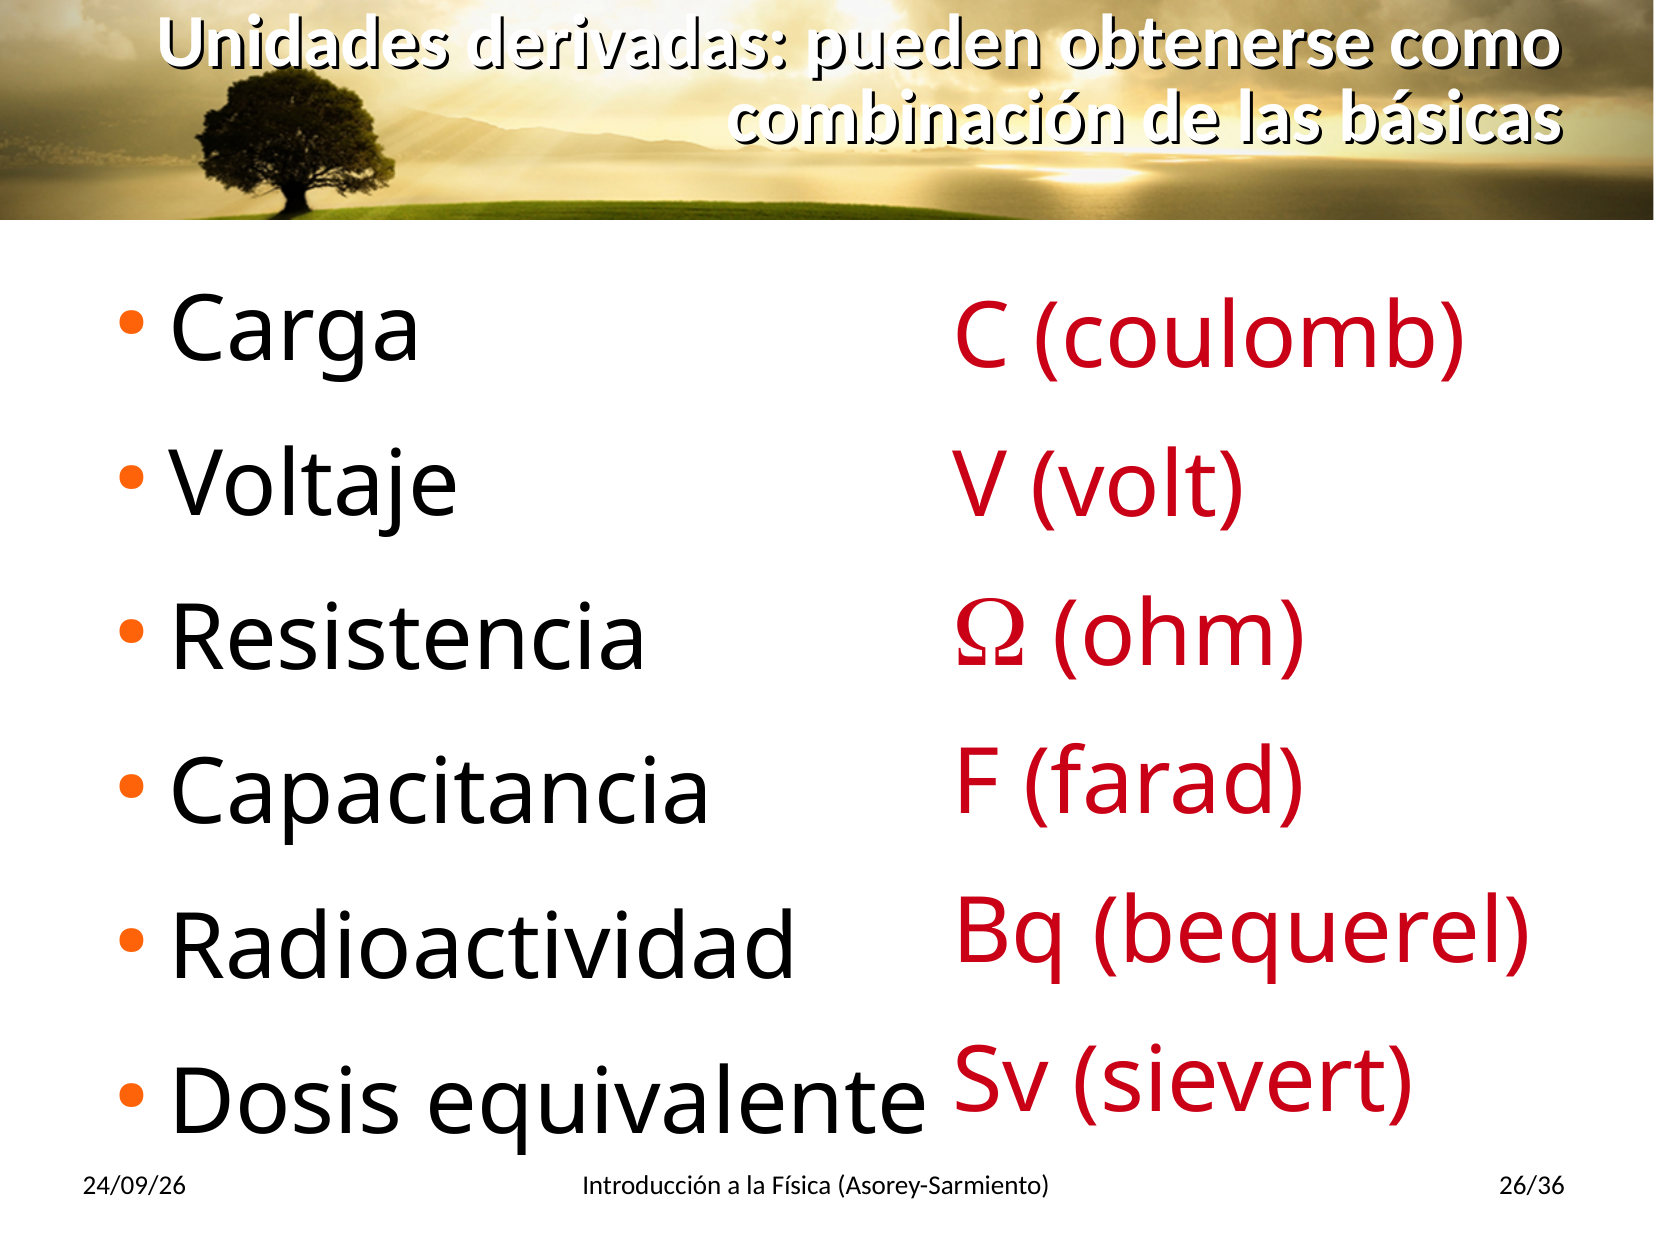

# Unidades derivadas: pueden obtenerse como combinación de las básicas
Carga
Voltaje
Resistencia
Capacitancia
Radioactividad
Dosis equivalente
C (coulomb)
V (volt)
 (ohm)
F (farad)
Bq (bequerel)
Sv (sievert)
Introducción a la Física (Asorey-Sarmiento)
26